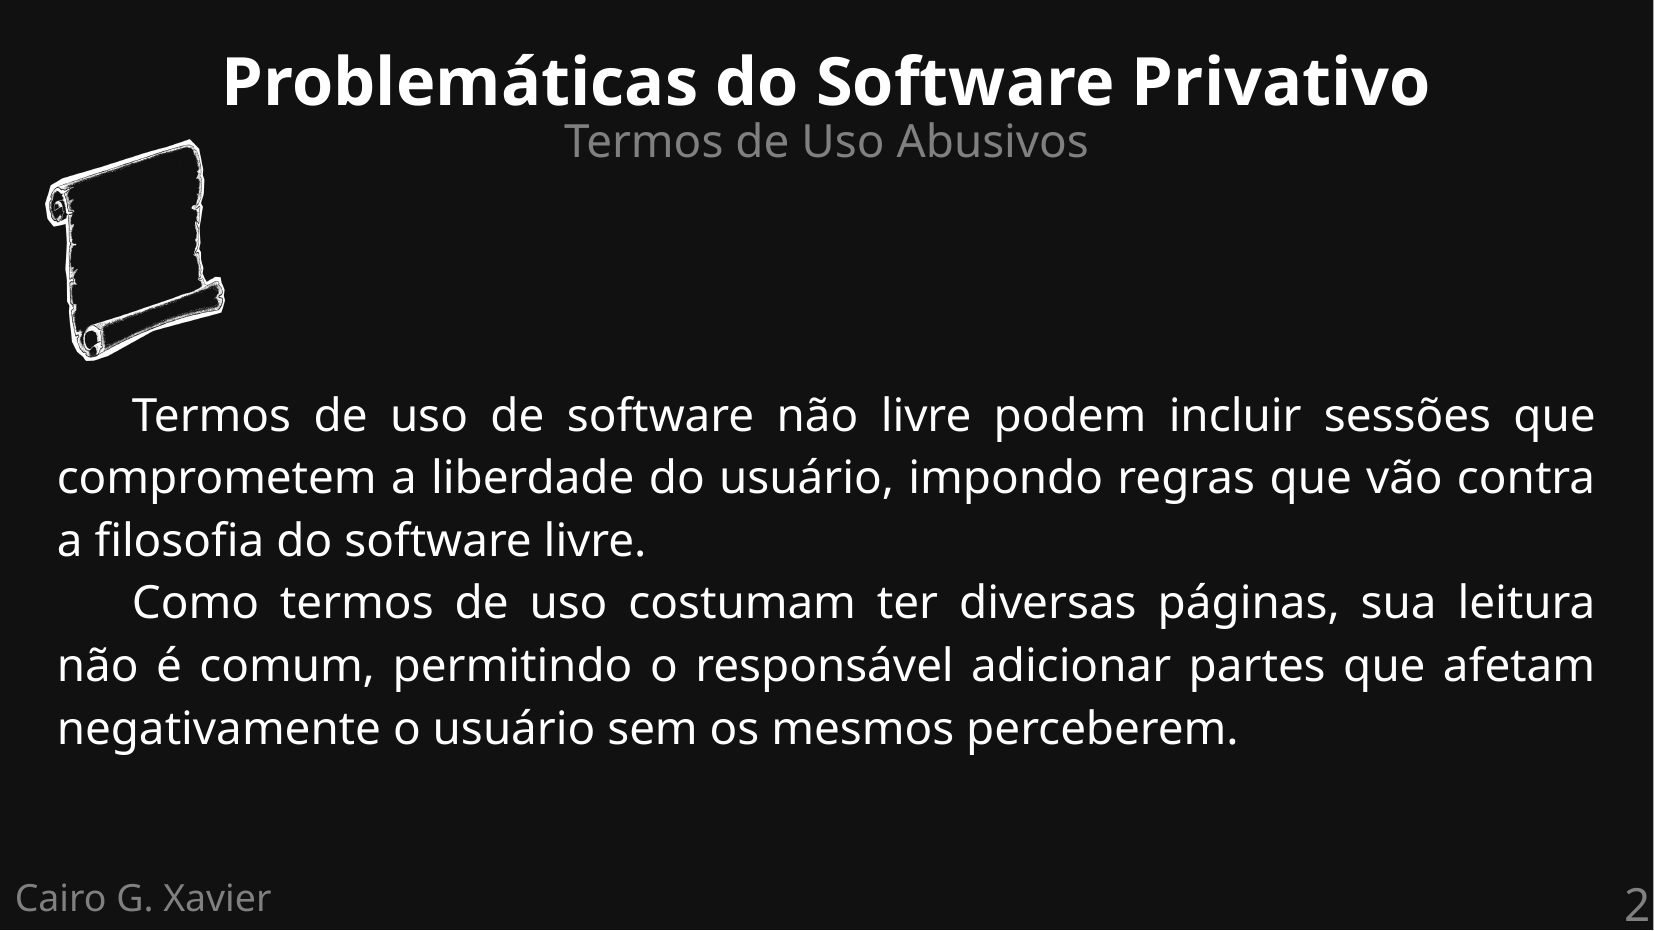

Problemáticas do Software Privativo
Termos de Uso Abusivos
	Termos de uso de software não livre podem incluir sessões que comprometem a liberdade do usuário, impondo regras que vão contra a filosofia do software livre.
	Como termos de uso costumam ter diversas páginas, sua leitura não é comum, permitindo o responsável adicionar partes que afetam negativamente o usuário sem os mesmos perceberem.
Cairo G. Xavier